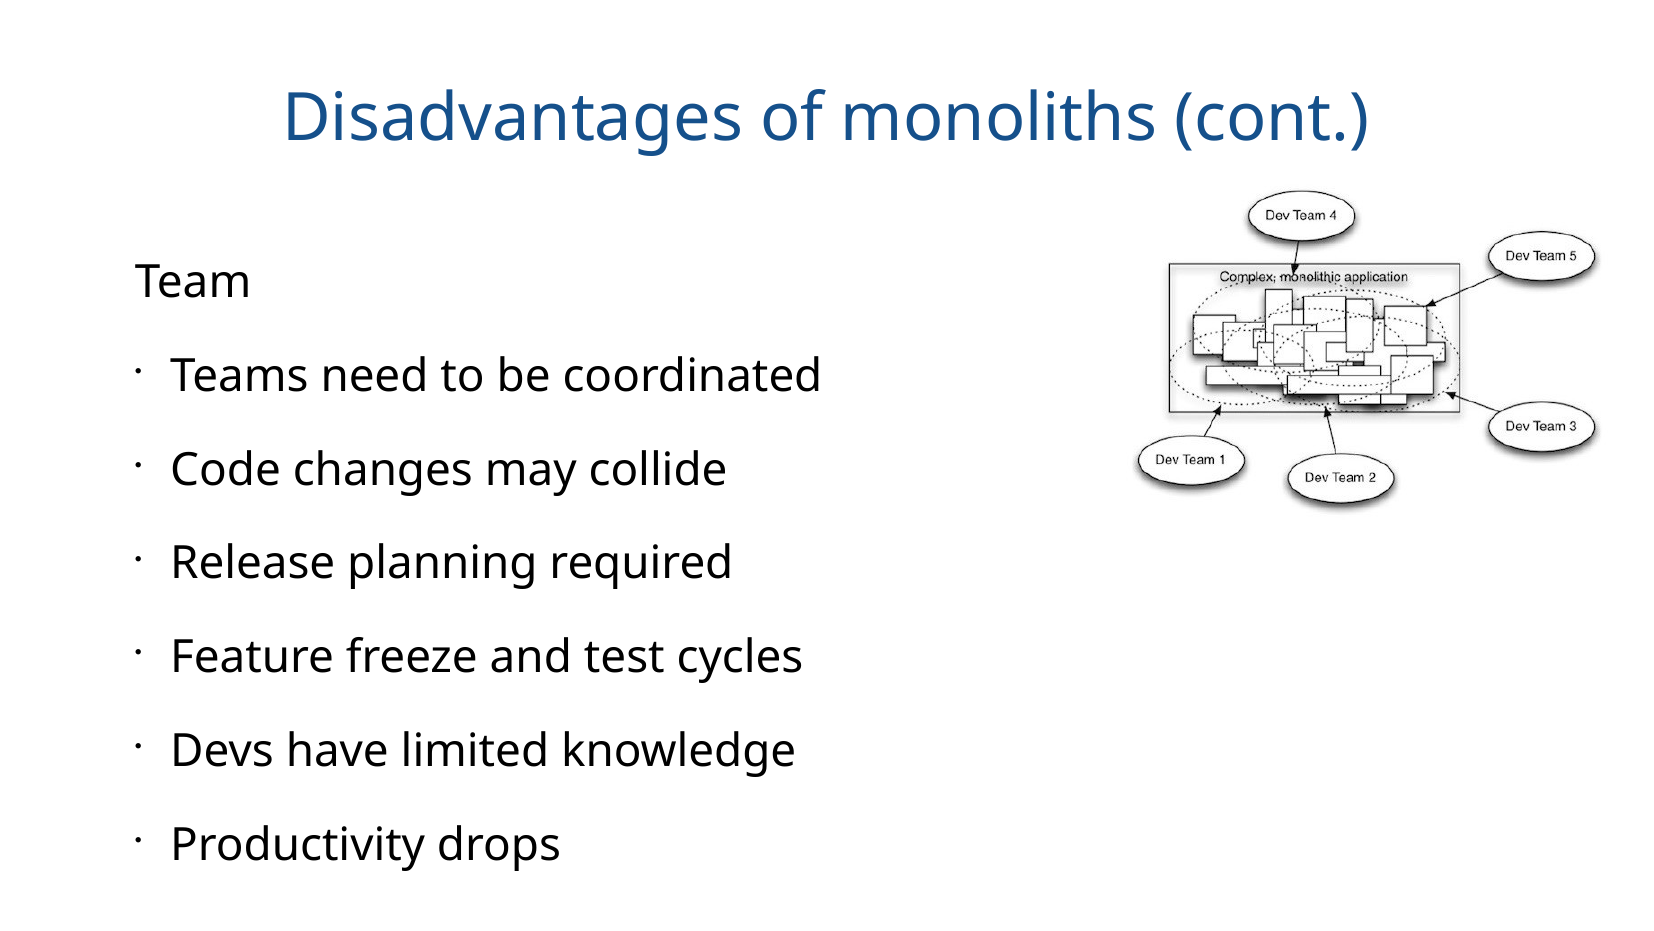

# Disadvantages of monoliths (cont.)
Team
Teams need to be coordinated
Code changes may collide
Release planning required
Feature freeze and test cycles
Devs have limited knowledge
Productivity drops